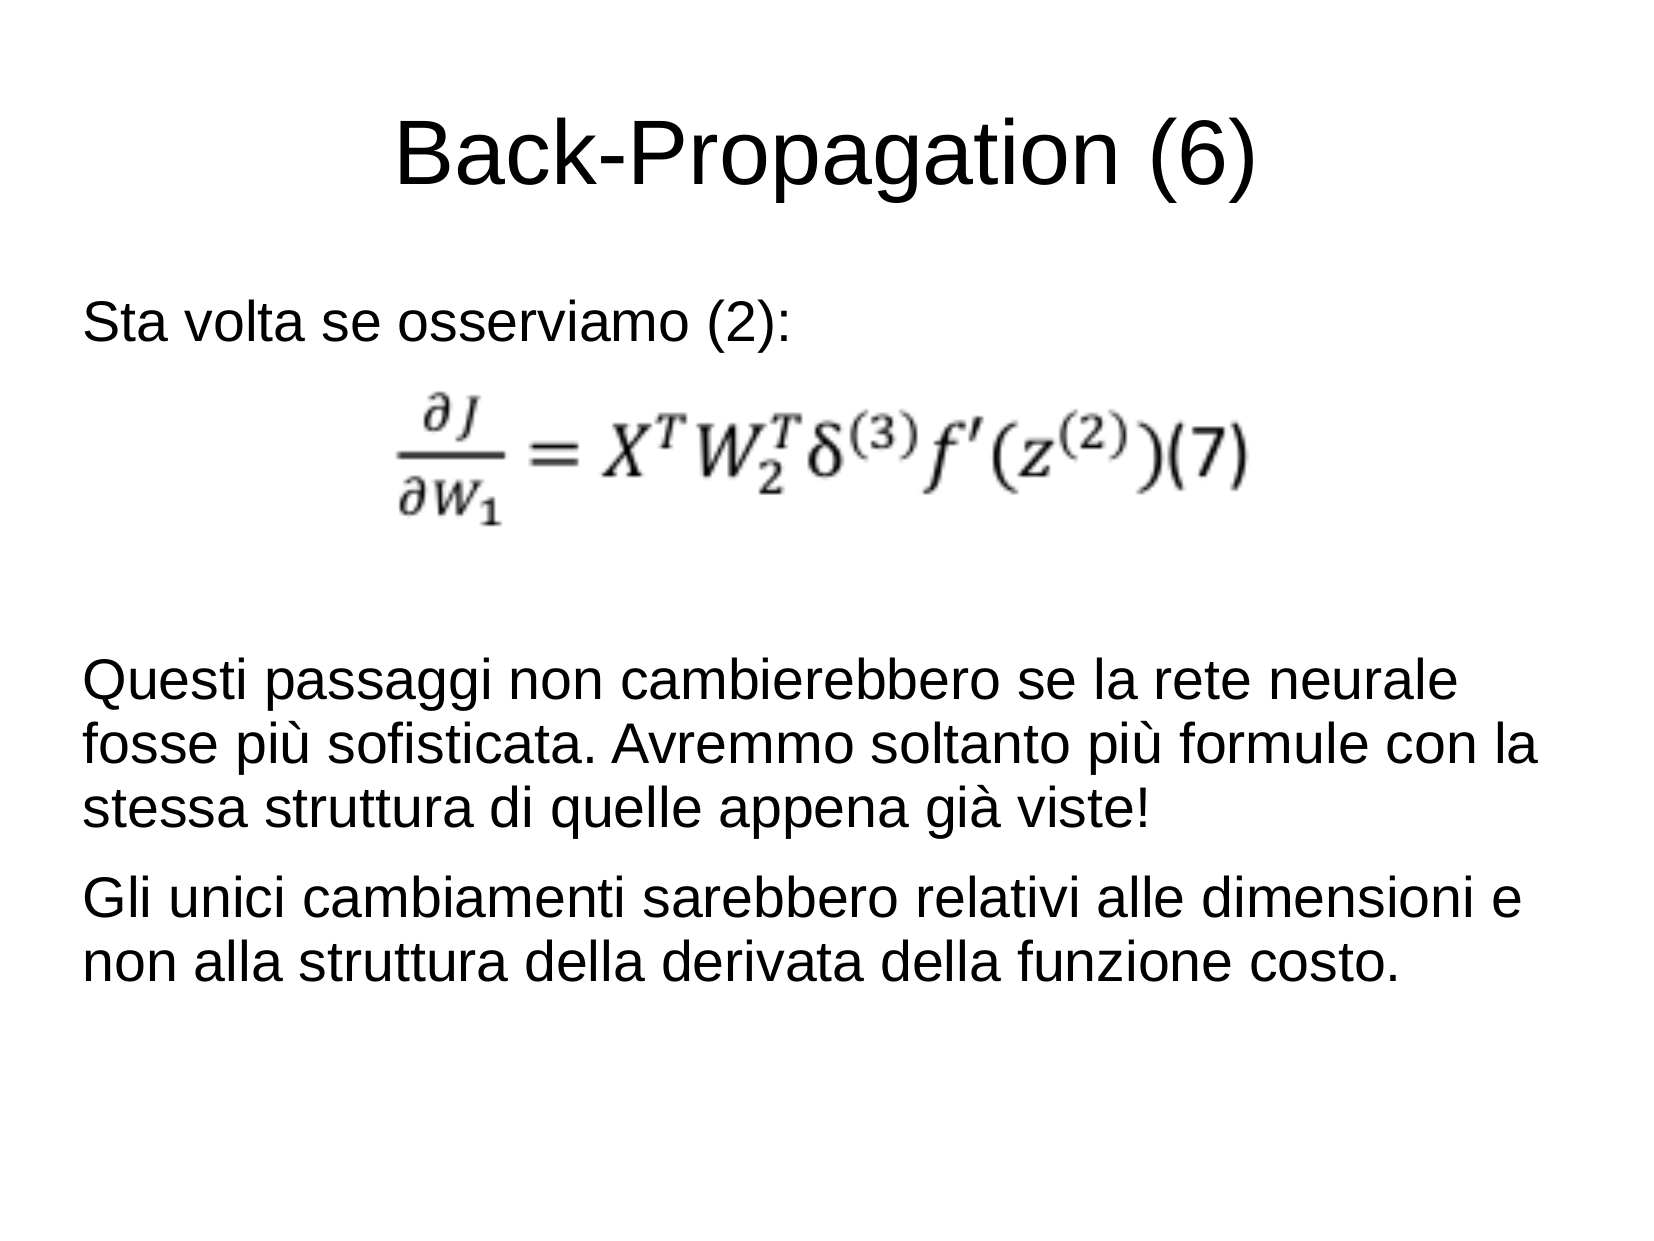

# Back-Propagation (6)
Sta volta se osserviamo (2):
Questi passaggi non cambierebbero se la rete neurale fosse più sofisticata. Avremmo soltanto più formule con la stessa struttura di quelle appena già viste!
Gli unici cambiamenti sarebbero relativi alle dimensioni e non alla struttura della derivata della funzione costo.